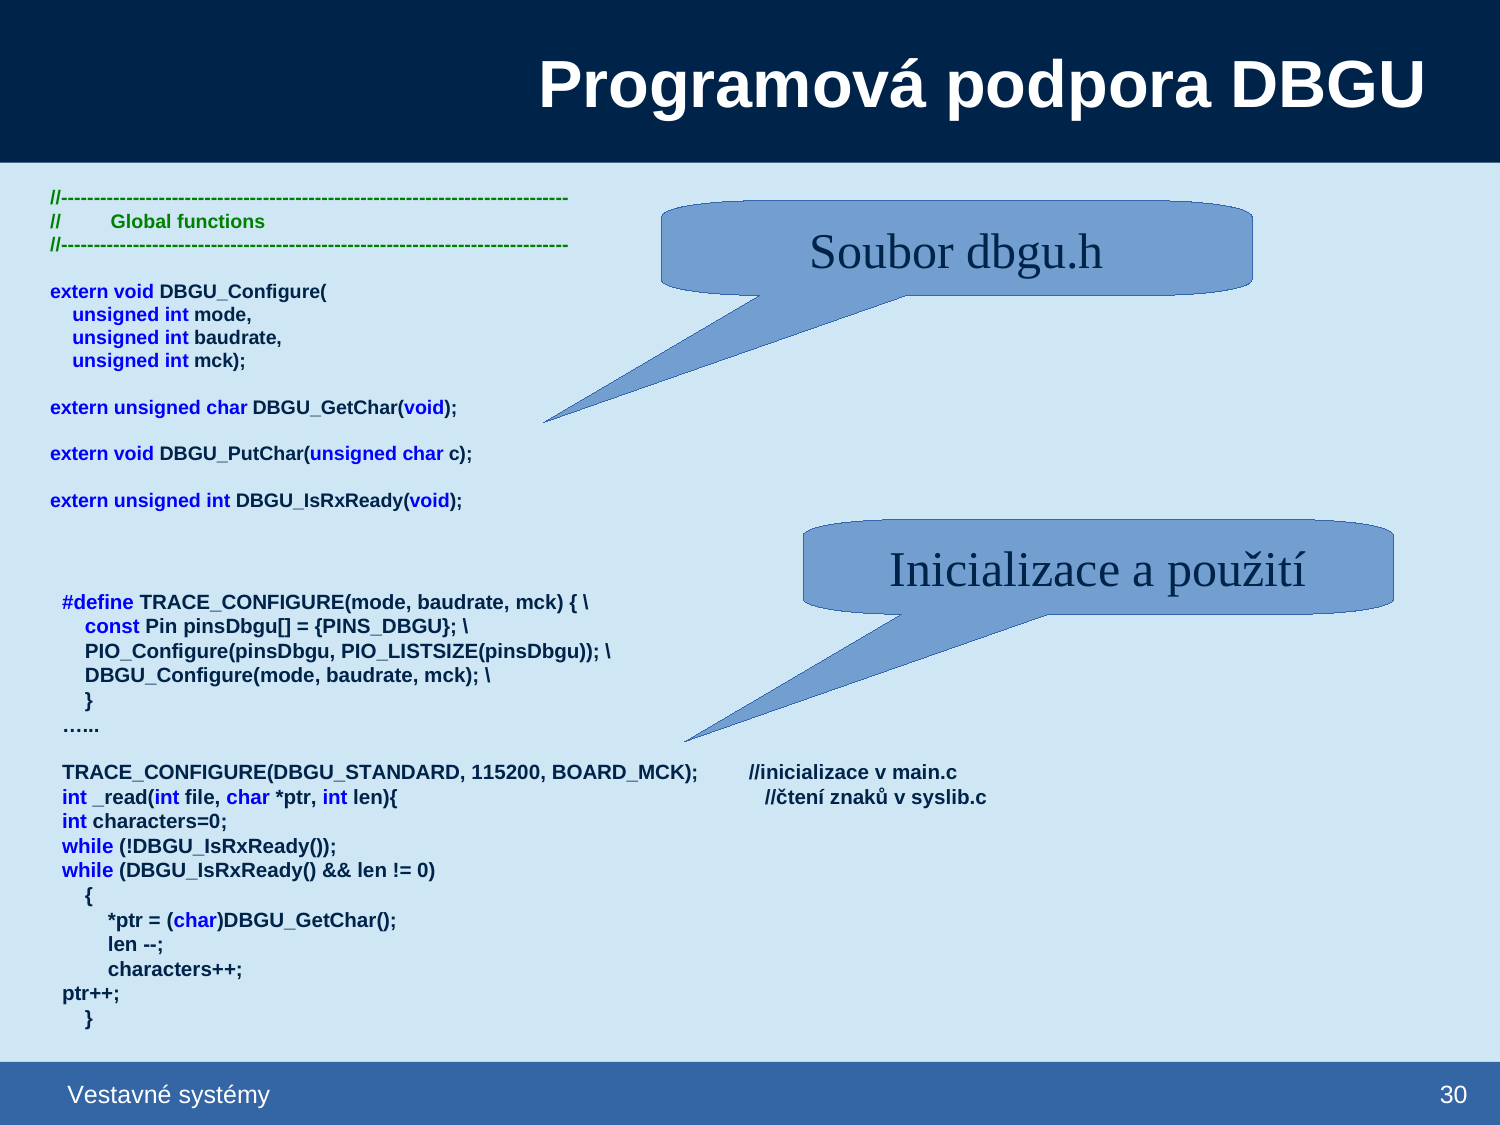

# Programová podpora DBGU
//------------------------------------------------------------------------------
// Global functions
//------------------------------------------------------------------------------
extern void DBGU_Configure(
 unsigned int mode,
 unsigned int baudrate,
 unsigned int mck);
extern unsigned char DBGU_GetChar(void);
extern void DBGU_PutChar(unsigned char c);
extern unsigned int DBGU_IsRxReady(void);
Soubor dbgu.h
Inicializace a použití
#define TRACE_CONFIGURE(mode, baudrate, mck) { \
 const Pin pinsDbgu[] = {PINS_DBGU}; \
 PIO_Configure(pinsDbgu, PIO_LISTSIZE(pinsDbgu)); \
 DBGU_Configure(mode, baudrate, mck); \
 }
…...
TRACE_CONFIGURE(DBGU_STANDARD, 115200, BOARD_MCK);	//inicializace v main.c
int _read(int file, char *ptr, int len){ //čtení znaků v syslib.c
int characters=0;
while (!DBGU_IsRxReady());
while (DBGU_IsRxReady() && len != 0)
 {
 *ptr = (char)DBGU_GetChar();
 len --;
 characters++;
ptr++;
 }